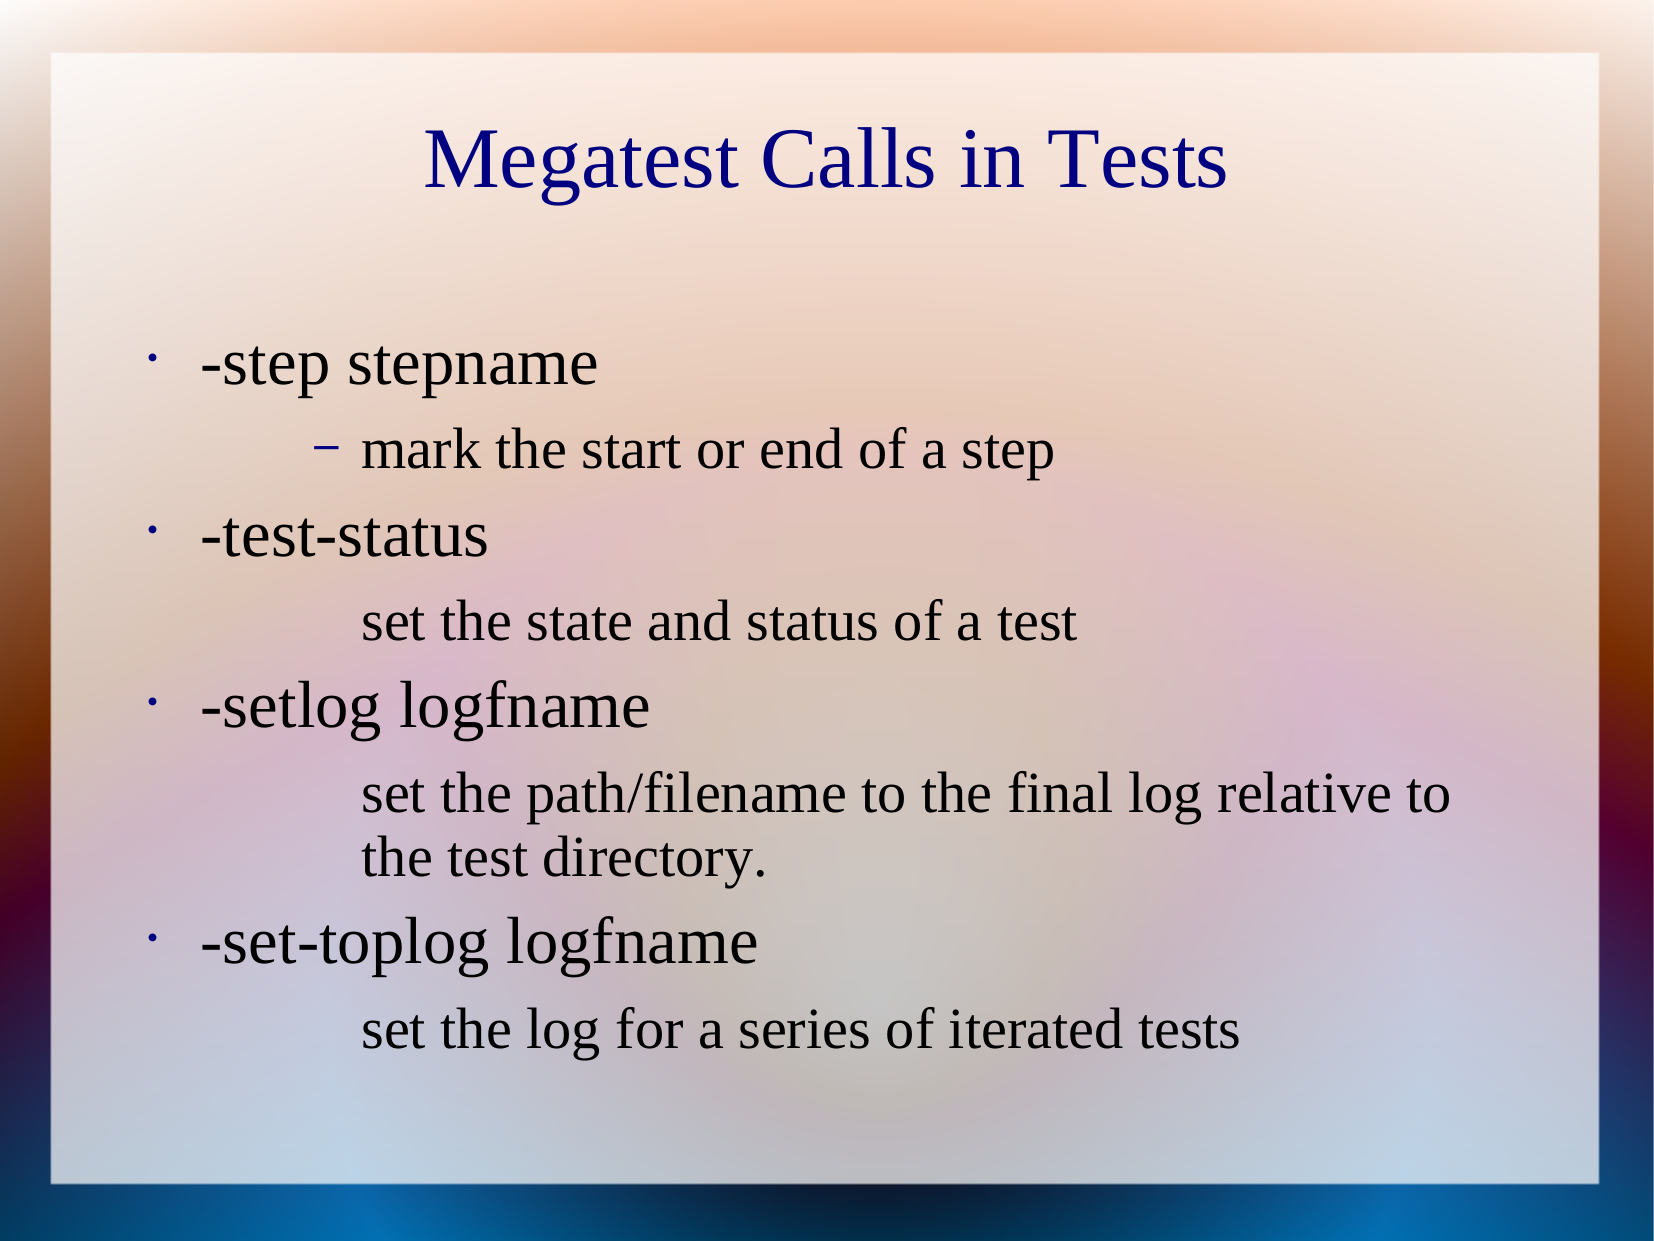

# Megatest Calls in Tests
-step stepname
mark the start or end of a step
-test-status
set the state and status of a test
-setlog logfname
set the path/filename to the final log relative to the test directory.
-set-toplog logfname
set the log for a series of iterated tests